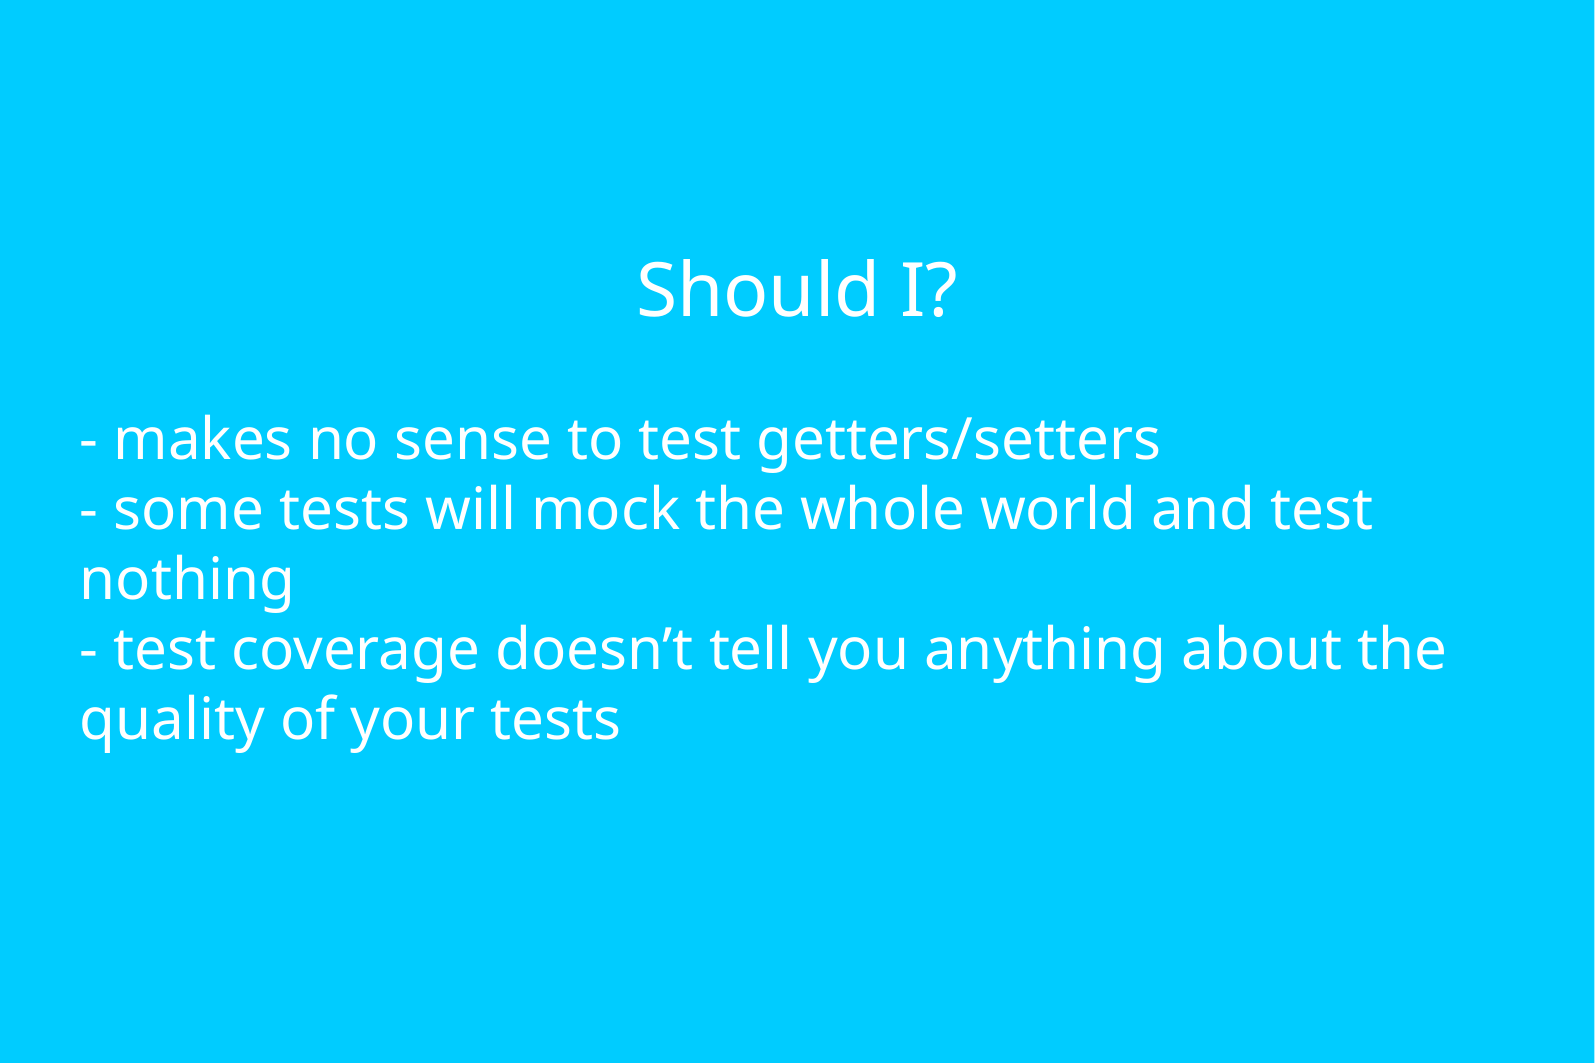

Should I?
- makes no sense to test getters/setters
- some tests will mock the whole world and test nothing
- test coverage doesn’t tell you anything about the quality of your tests